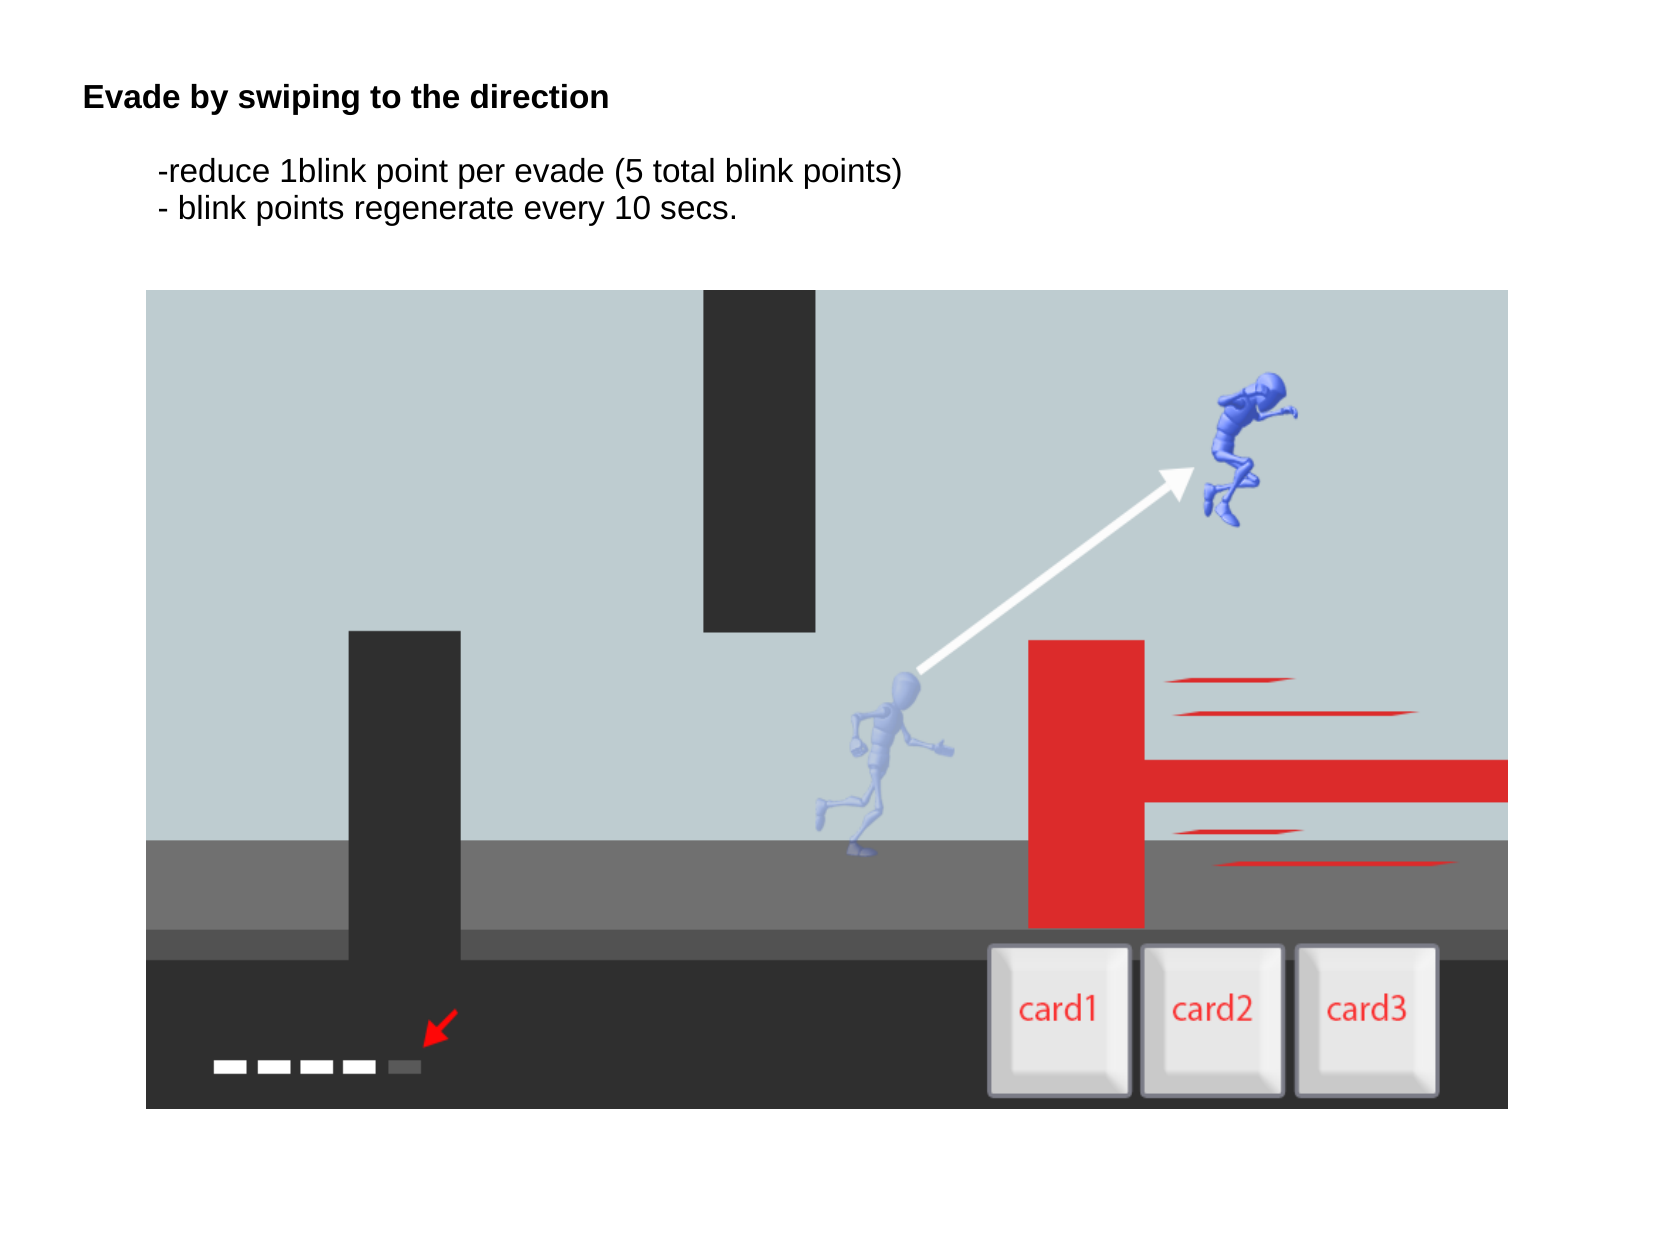

# Evade by swiping to the direction -reduce 1blink point per evade (5 total blink points) - blink points regenerate every 10 secs.